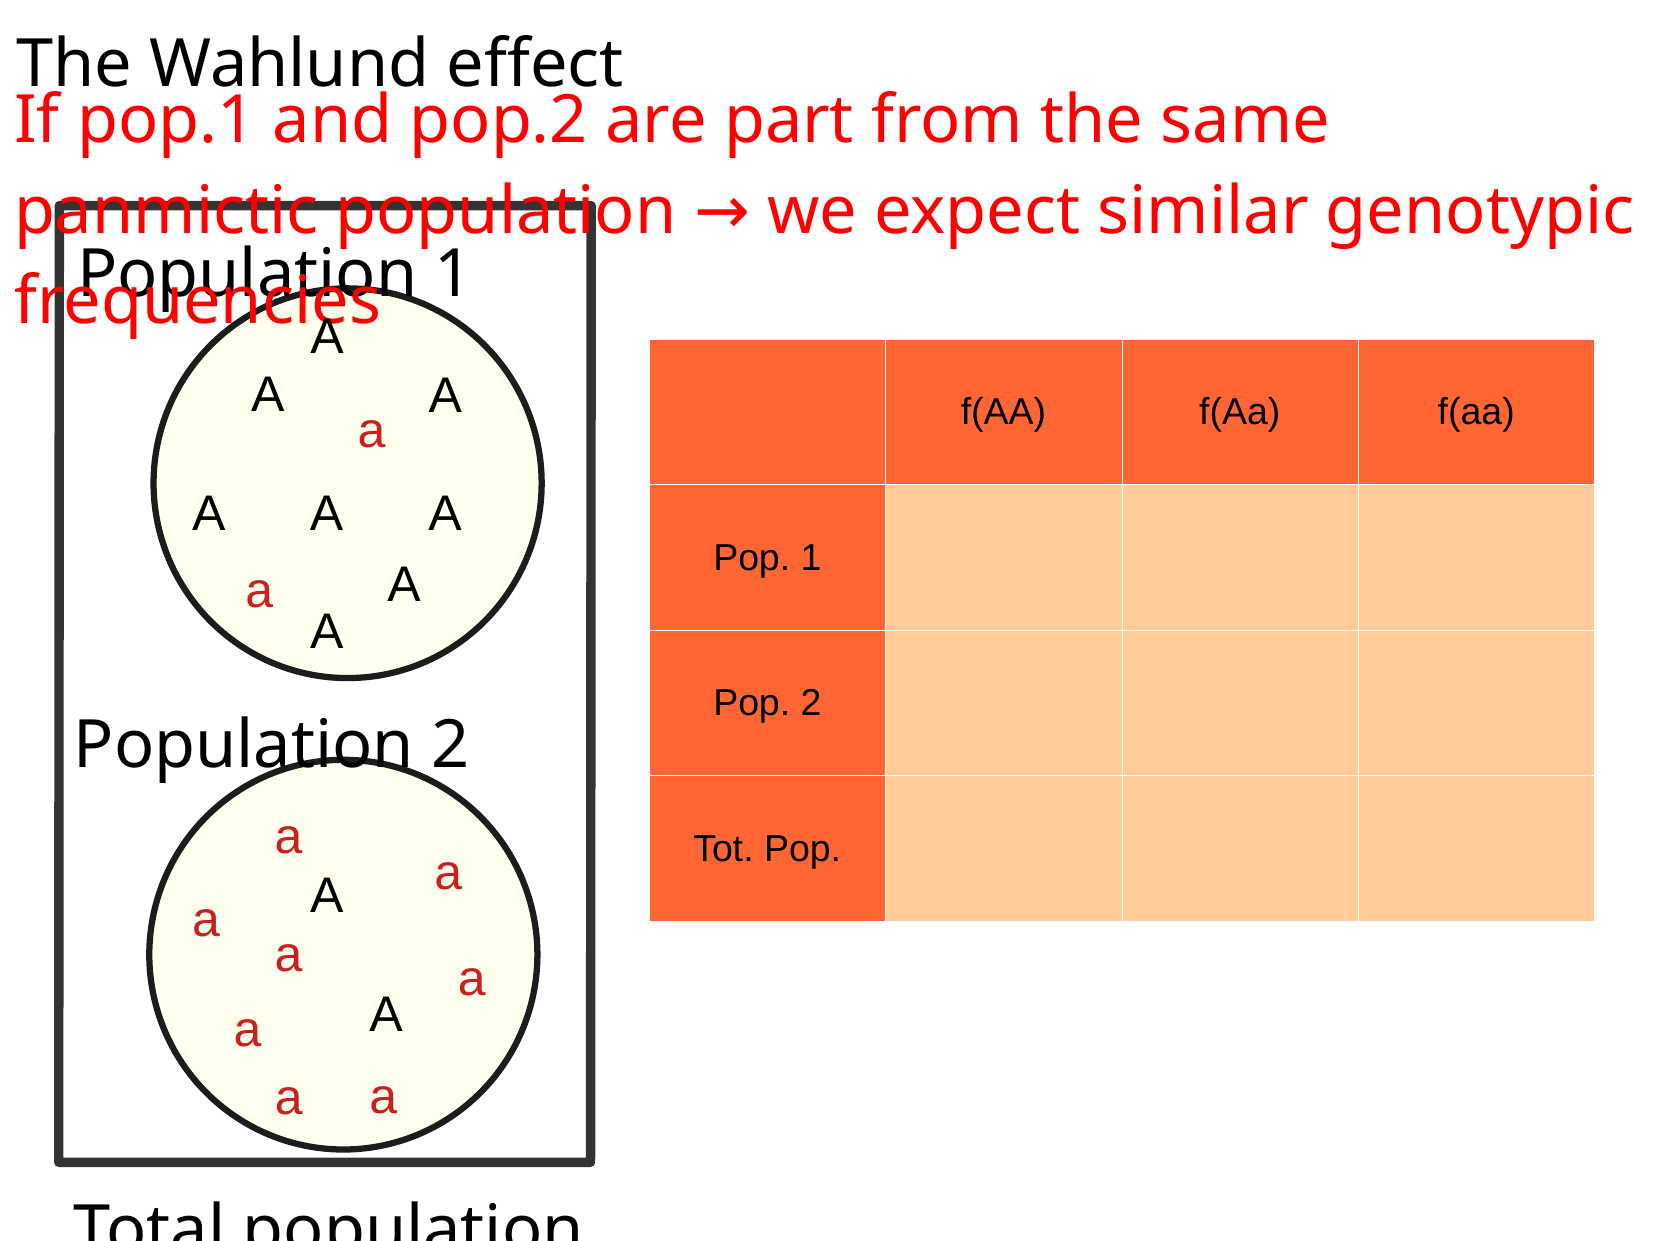

The Wahlund effect
If pop.1 and pop.2 are part from the same panmictic population → we expect similar genotypic frequencies
Population 1
A
| | f(AA) | f(Aa) | f(aa) |
| --- | --- | --- | --- |
| Pop. 1 | | | |
| Pop. 2 | | | |
| Tot. Pop. | | | |
A
A
a
A
A
A
A
a
A
Population 2
a
a
A
a
a
a
A
a
a
a
Total population